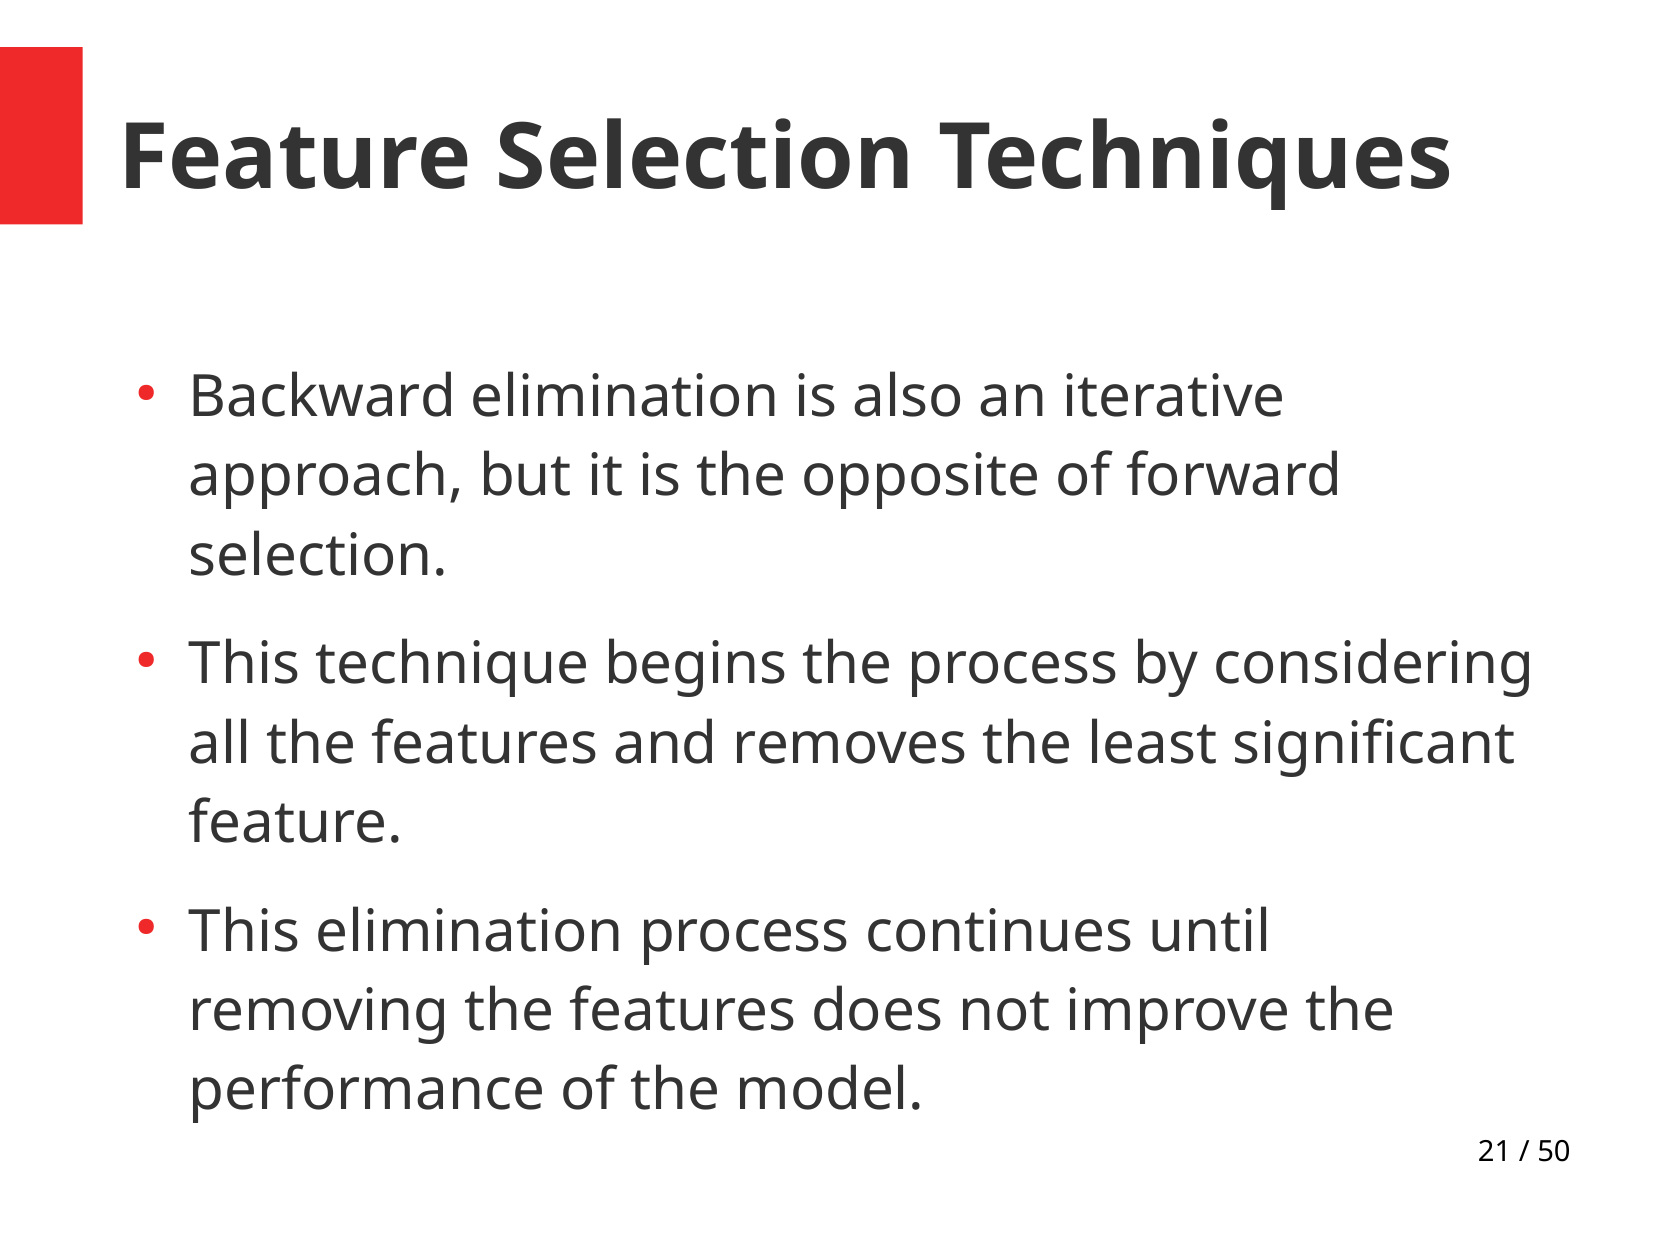

# Feature Selection Techniques
Backward elimination is also an iterative approach, but it is the opposite of forward selection.
This technique begins the process by considering all the features and removes the least significant feature.
This elimination process continues until removing the features does not improve the performance of the model.
21